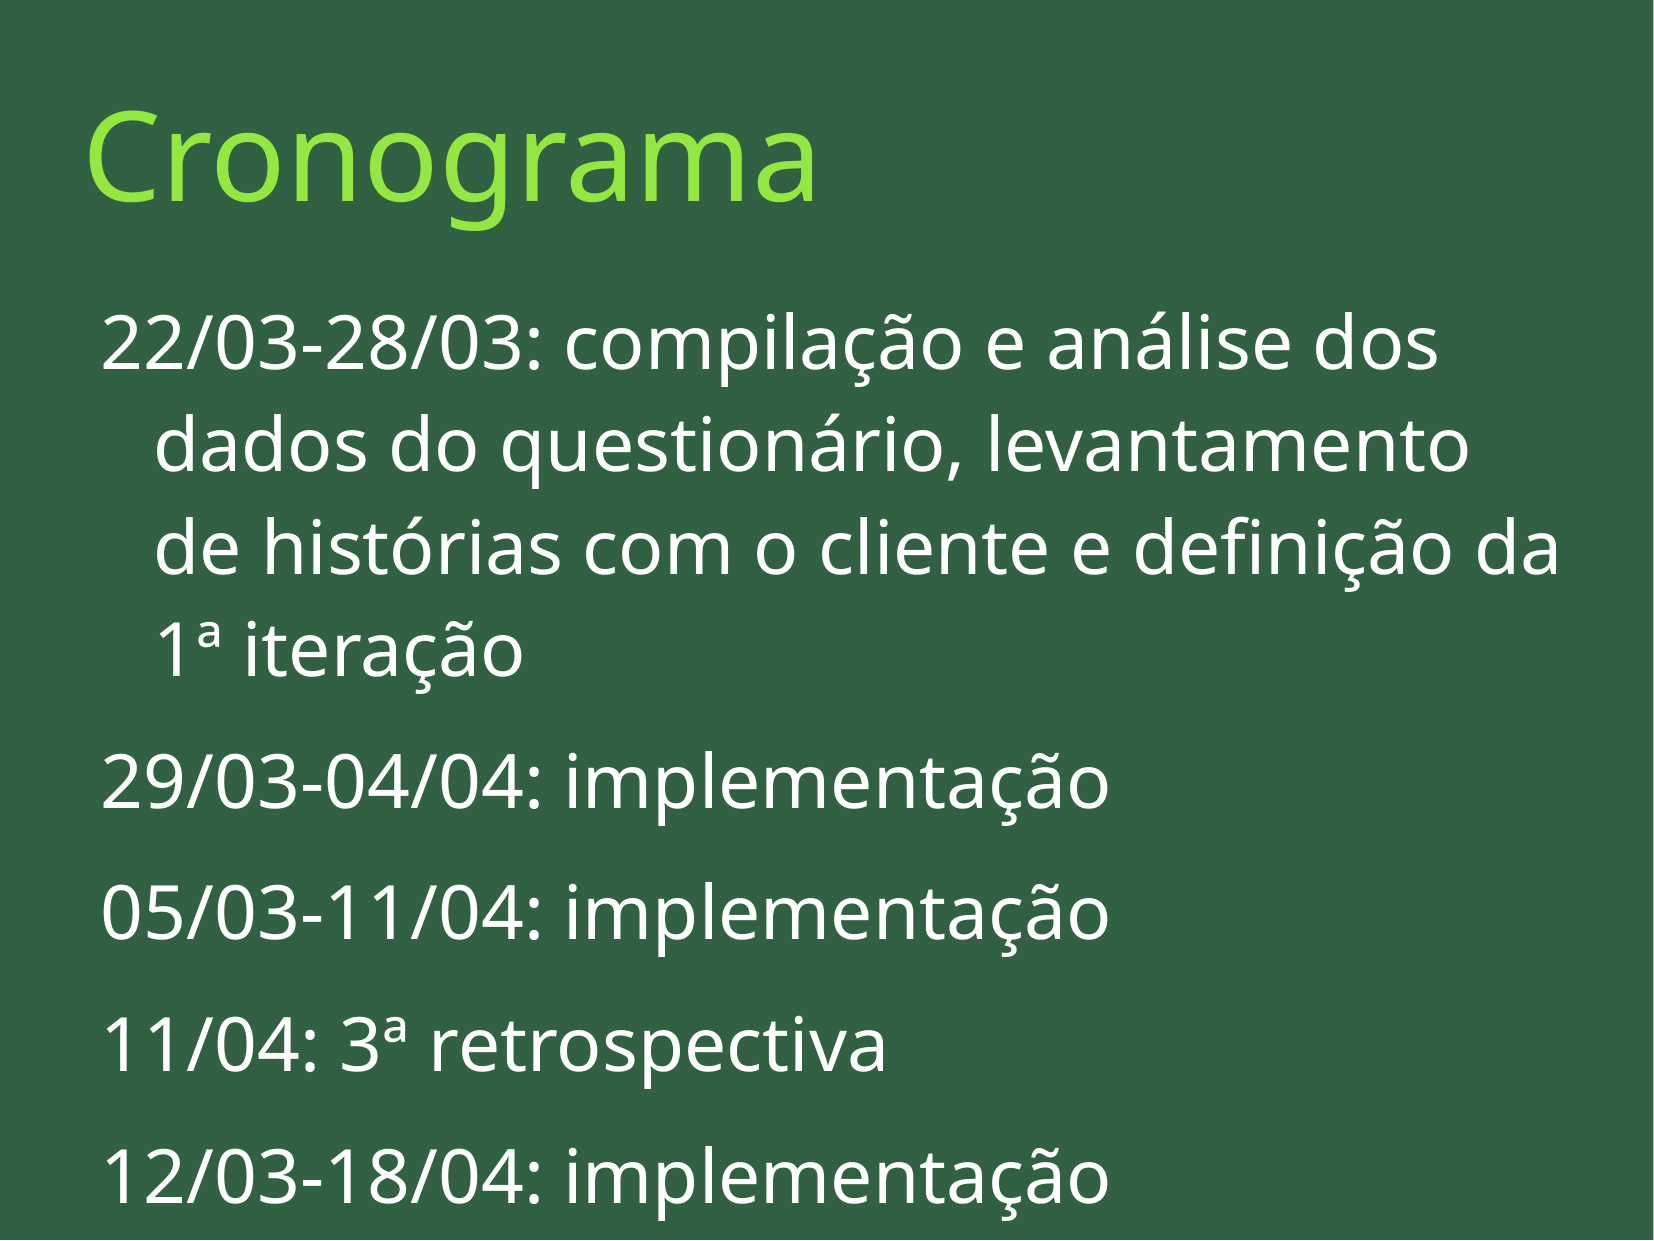

# Cronograma
22/03-28/03: compilação e análise dos dados do questionário, levantamento de histórias com o cliente e definição da 1ª iteração
29/03-04/04: implementação
05/03-11/04: implementação
11/04: 3ª retrospectiva
12/03-18/04: implementação
17/04: entrega do 3º documento de acompanhamento